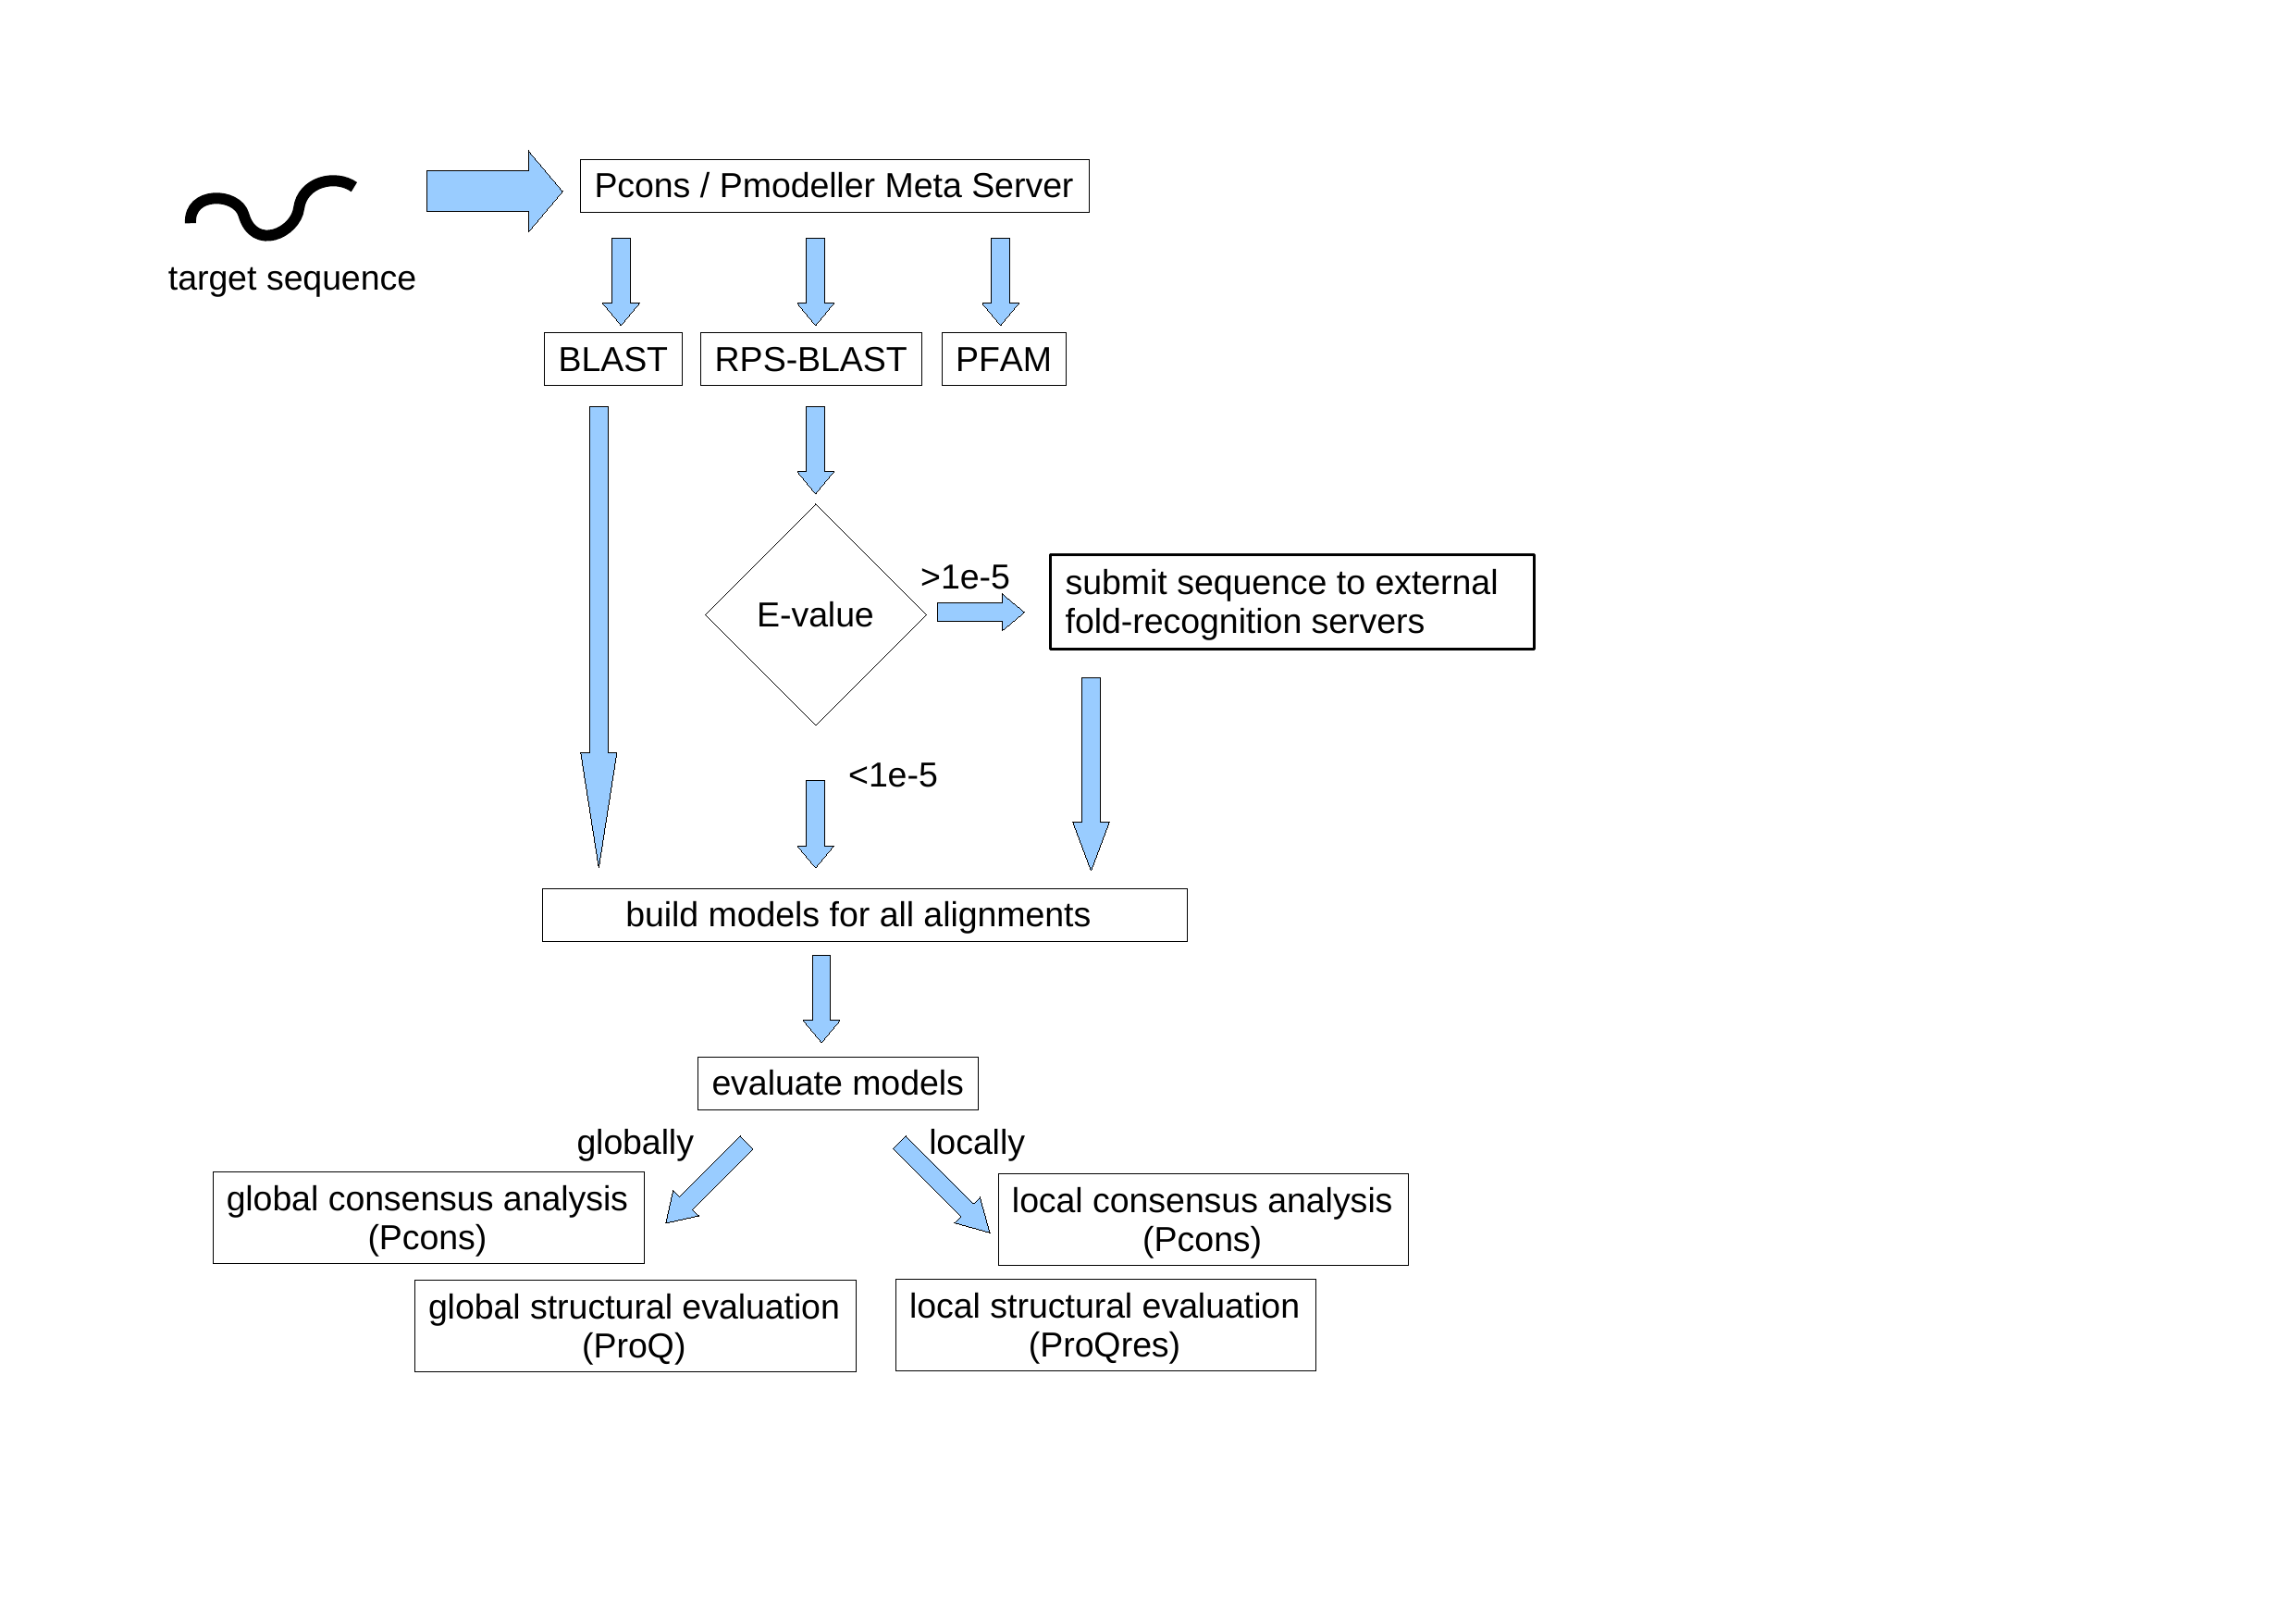

Pcons / Pmodeller Meta Server
target sequence
BLAST
RPS-BLAST
PFAM
E-value
>1e-5
submit sequence to external fold-recognition servers
<1e-5
	build models for all alignments
evaluate models
globally
locally
global consensus analysis
(Pcons)
local consensus analysis
(Pcons)
local structural evaluation
(ProQres)
global structural evaluation
(ProQ)